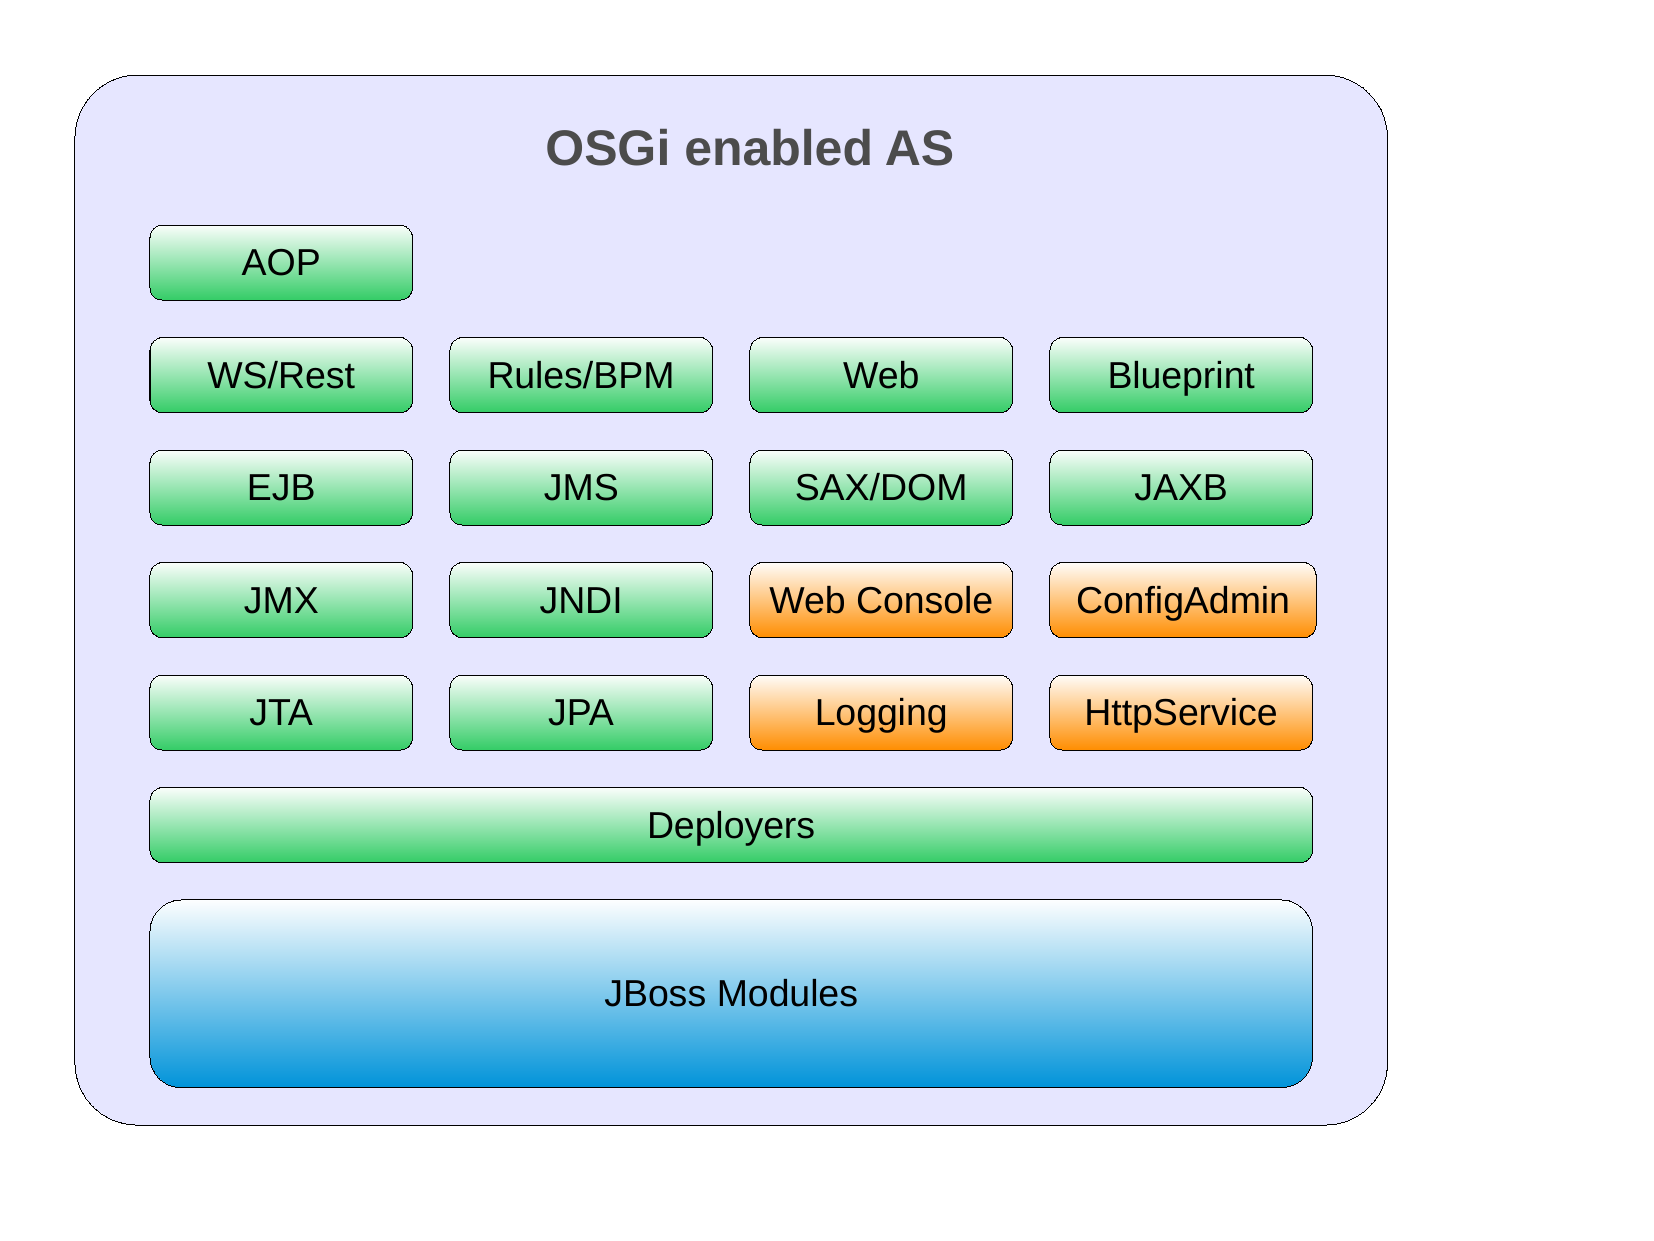

OSGi enabled AS
AOP
WS
WS/Rest
Rules/BPM
Web
Blueprint
EJB
JMS
SAX/DOM
JAXB
JMX
JNDI
Web Console
ConfigAdmin
JTA
JPA
Logging
HttpService
Deployers
JBoss Modules